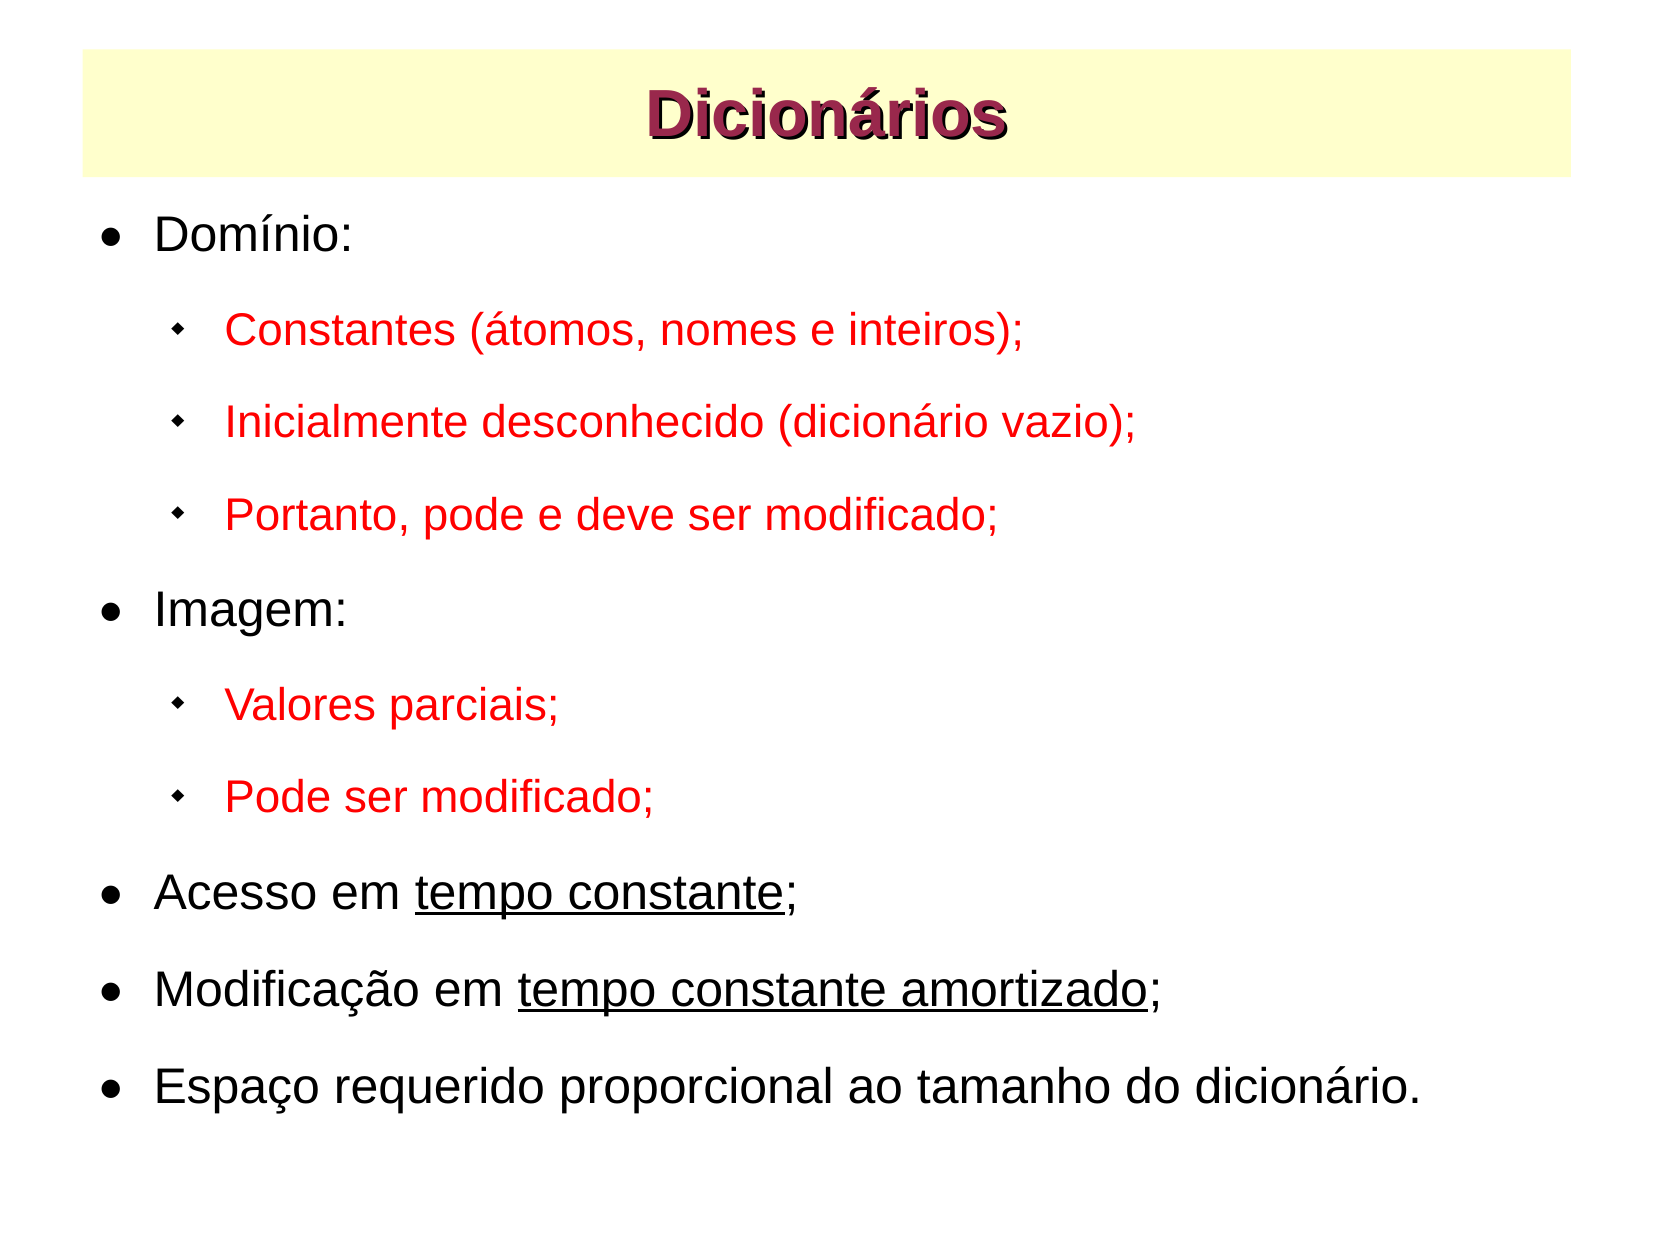

# Dicionários
Domínio:
Constantes (átomos, nomes e inteiros);
Inicialmente desconhecido (dicionário vazio);
Portanto, pode e deve ser modificado;
Imagem:
Valores parciais;
Pode ser modificado;
Acesso em tempo constante;
Modificação em tempo constante amortizado;
Espaço requerido proporcional ao tamanho do dicionário.